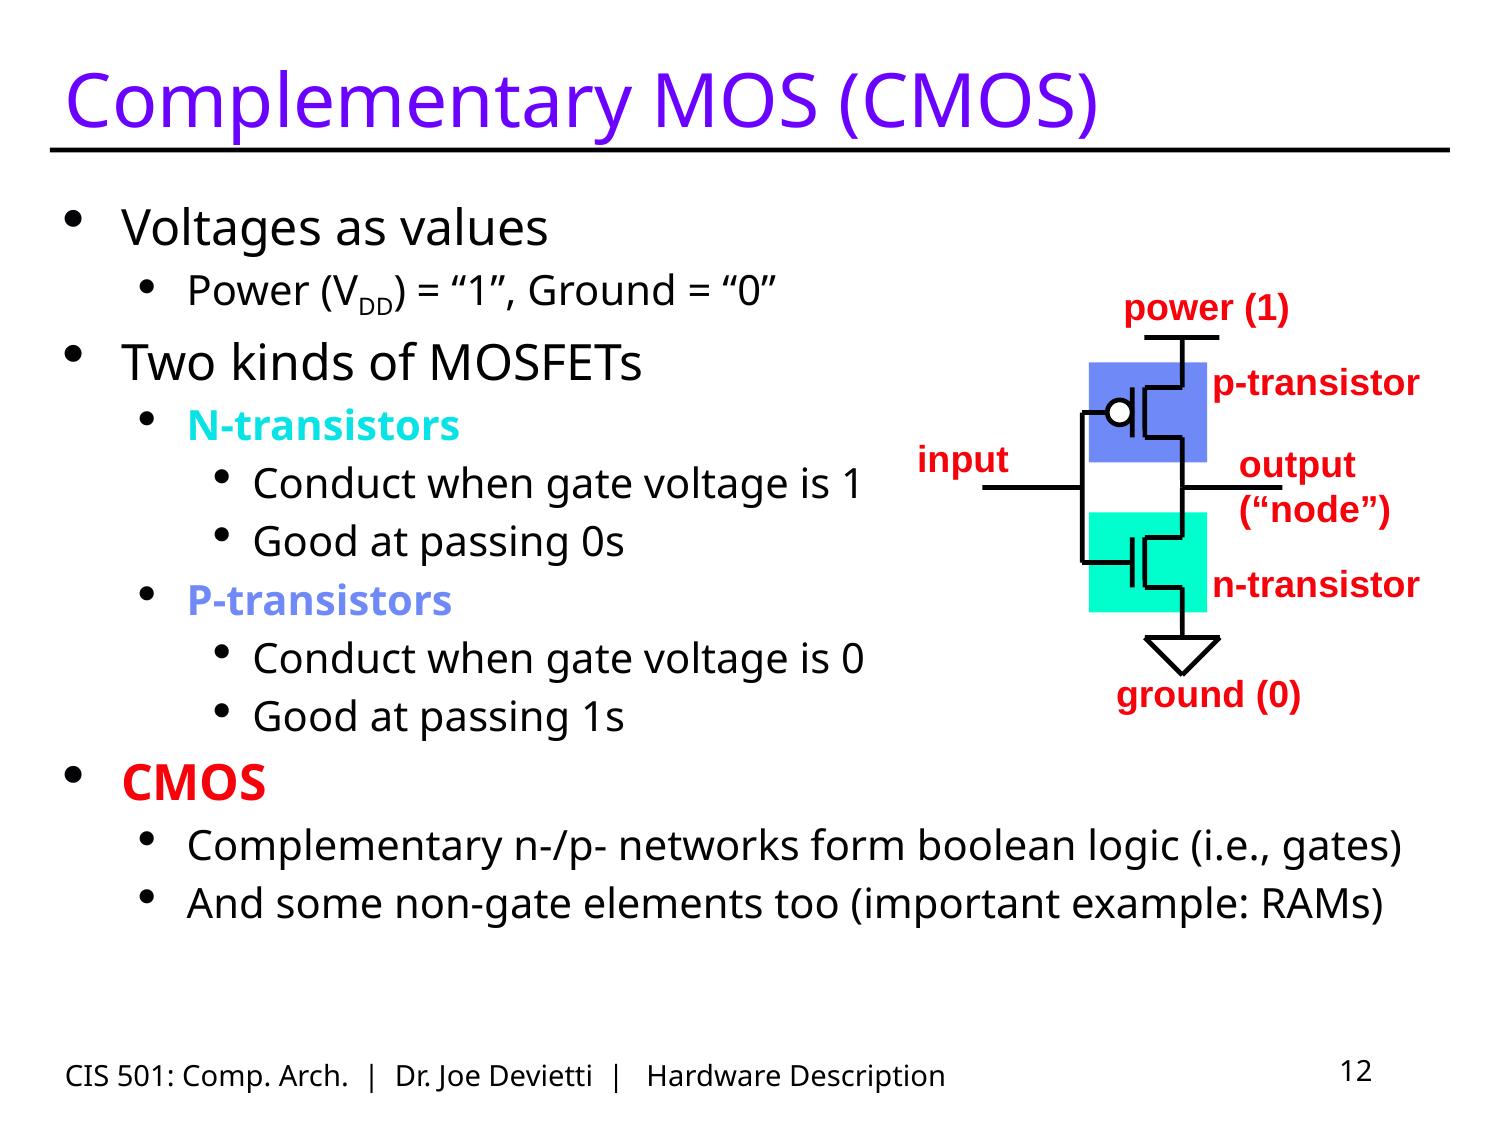

Complementary MOS (CMOS)
Voltages as values
Power (VDD) = “1”, Ground = “0”
Two kinds of MOSFETs
N-transistors
Conduct when gate voltage is 1
Good at passing 0s
P-transistors
Conduct when gate voltage is 0
Good at passing 1s
CMOS
Complementary n-/p- networks form boolean logic (i.e., gates)
And some non-gate elements too (important example: RAMs)
power (1)
p-transistor
input
output
(“node”)
n-transistor
ground (0)
CIS 501: Comp. Arch. | Dr. Joe Devietti | Hardware Description